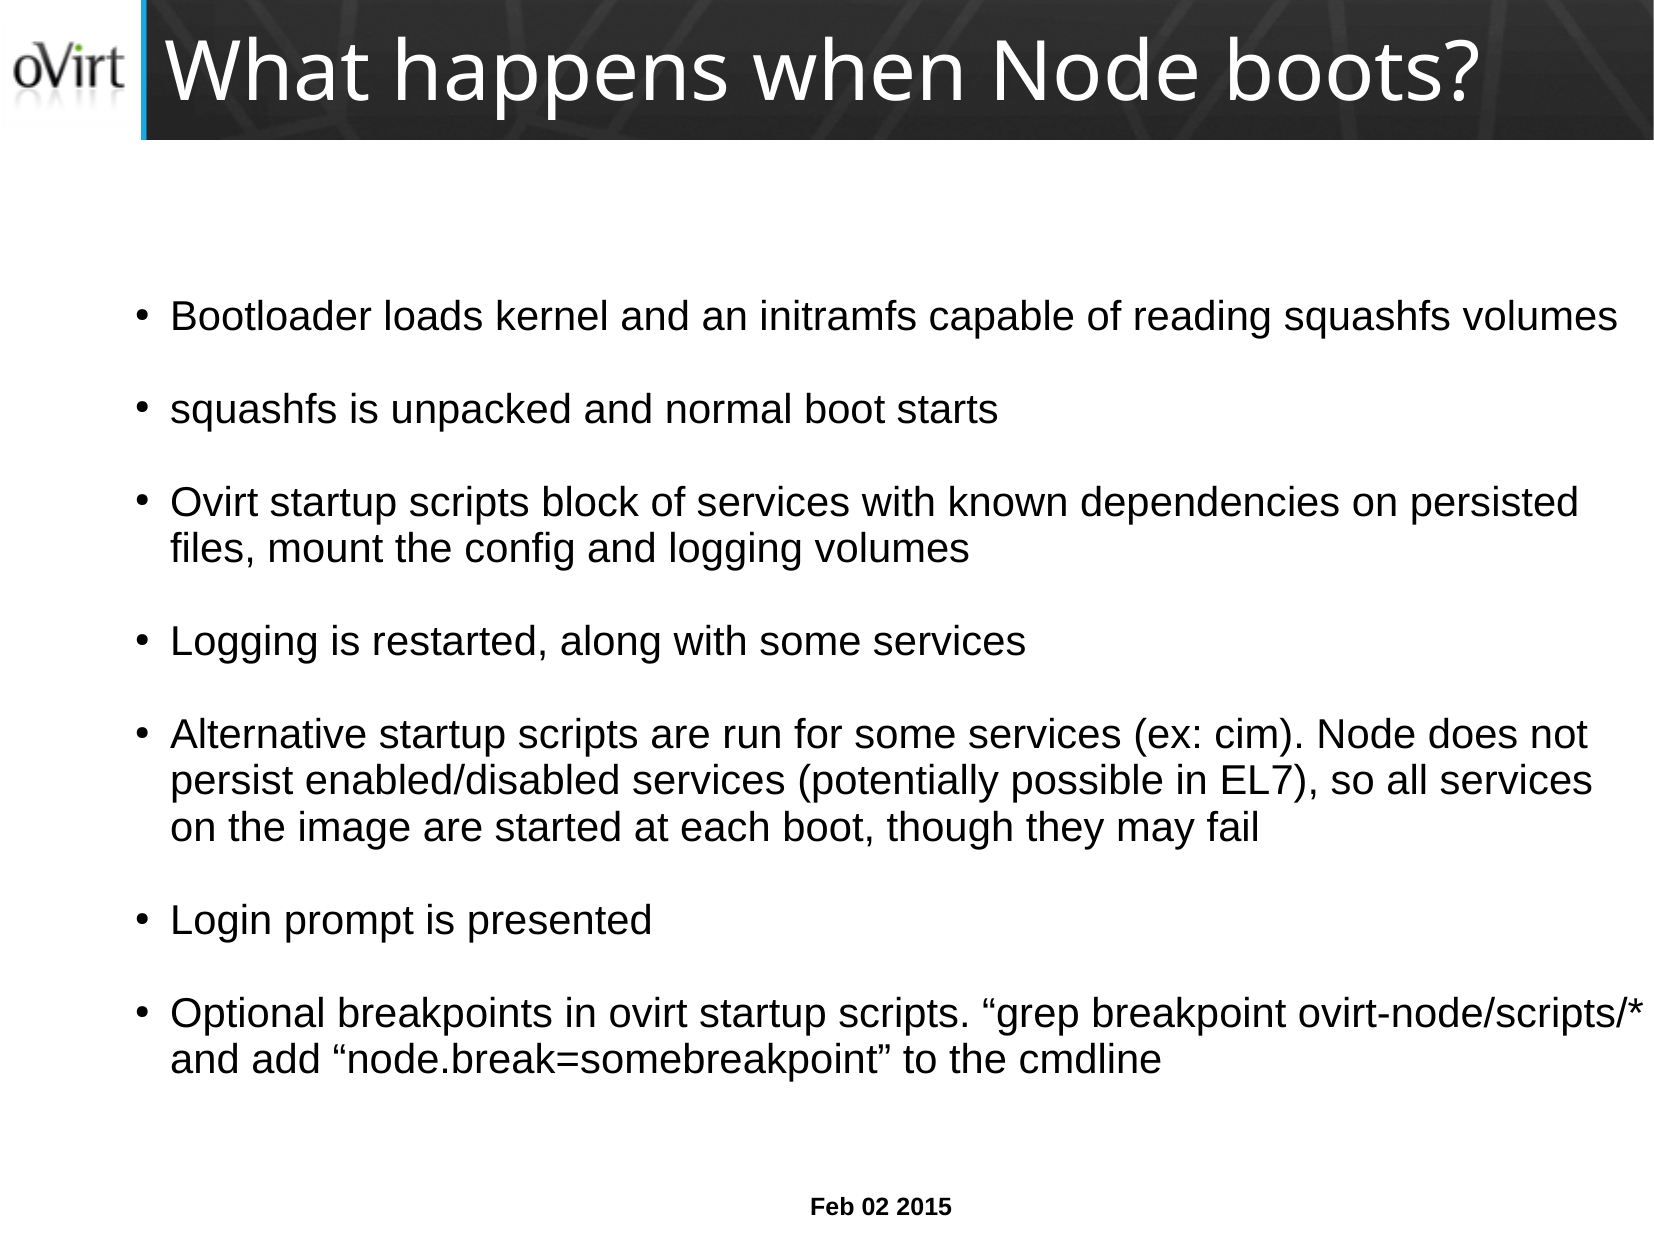

# What happens when Node boots?
Bootloader loads kernel and an initramfs capable of reading squashfs volumes
squashfs is unpacked and normal boot starts
Ovirt startup scripts block of services with known dependencies on persisted
files, mount the config and logging volumes
Logging is restarted, along with some services
Alternative startup scripts are run for some services (ex: cim). Node does not
persist enabled/disabled services (potentially possible in EL7), so all services
on the image are started at each boot, though they may fail
Login prompt is presented
Optional breakpoints in ovirt startup scripts. “grep breakpoint ovirt-node/scripts/*
and add “node.break=somebreakpoint” to the cmdline